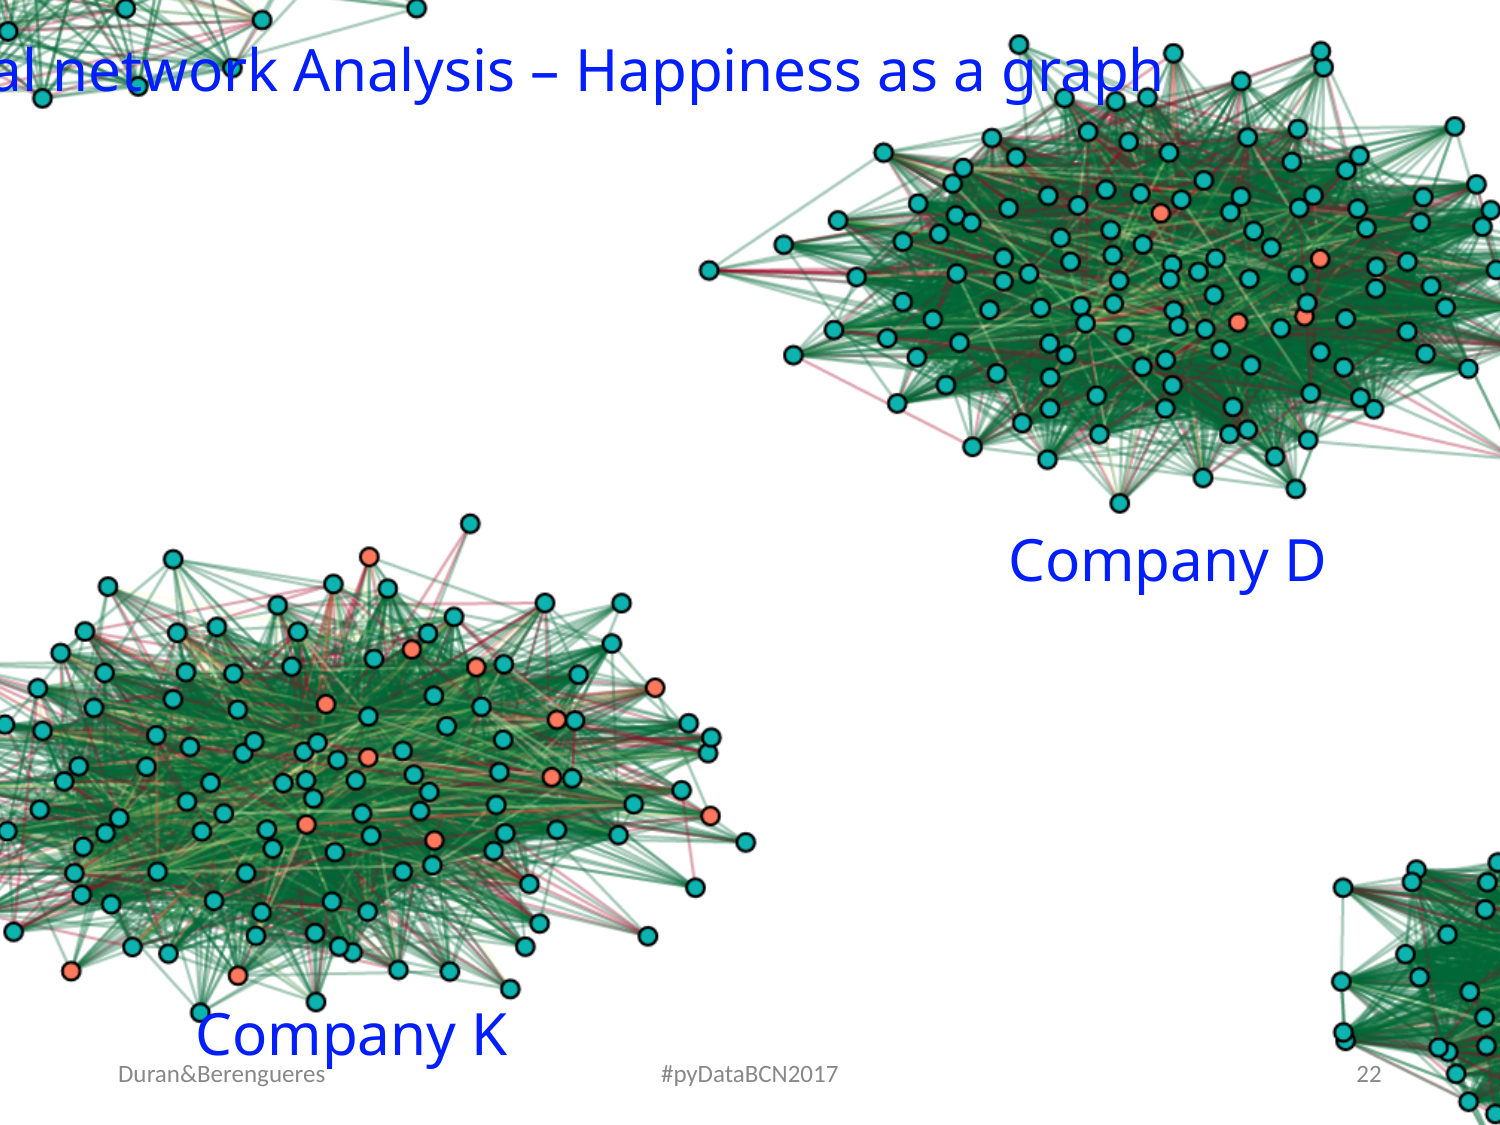

# Social network Analysis – Happiness as a graph
Company D
Company K
Duran&Berengueres
#pyDataBCN2017